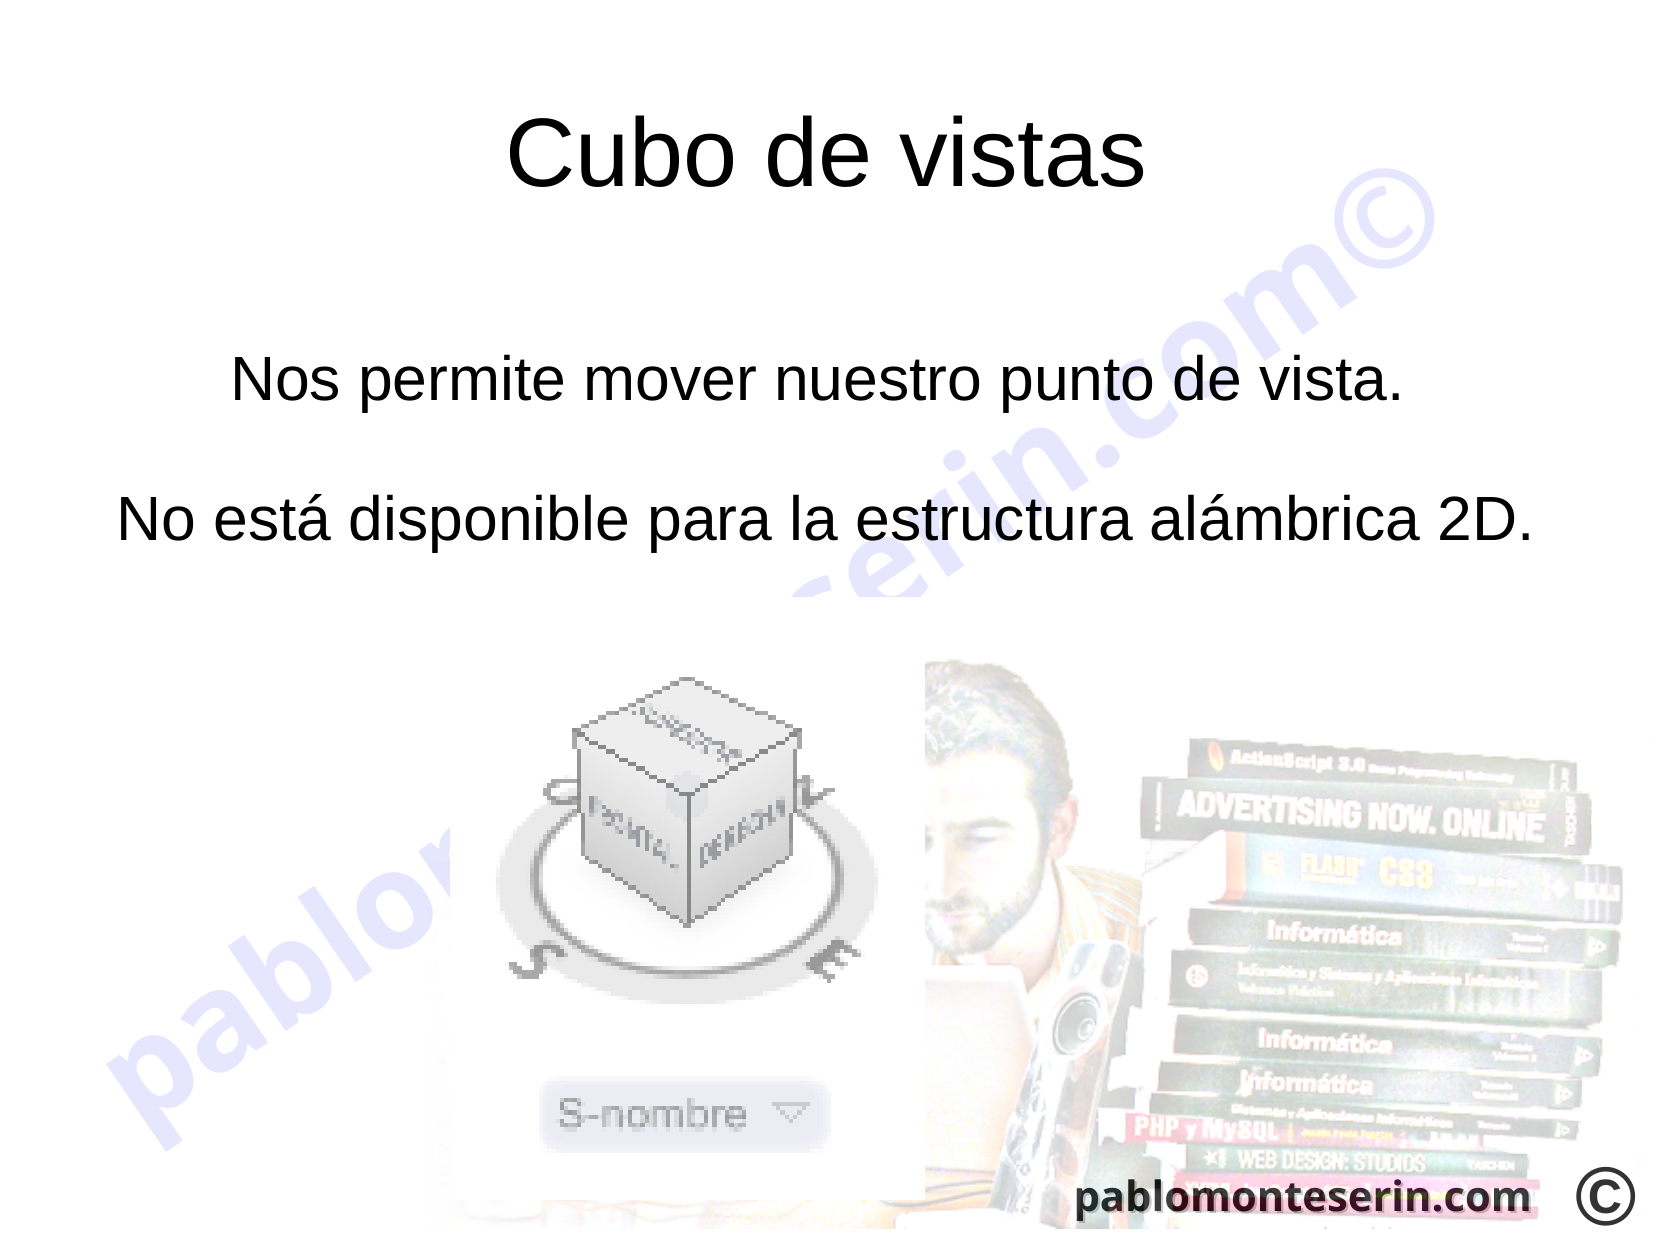

# Cubo de vistas
Nos permite mover nuestro punto de vista.
No está disponible para la estructura alámbrica 2D.